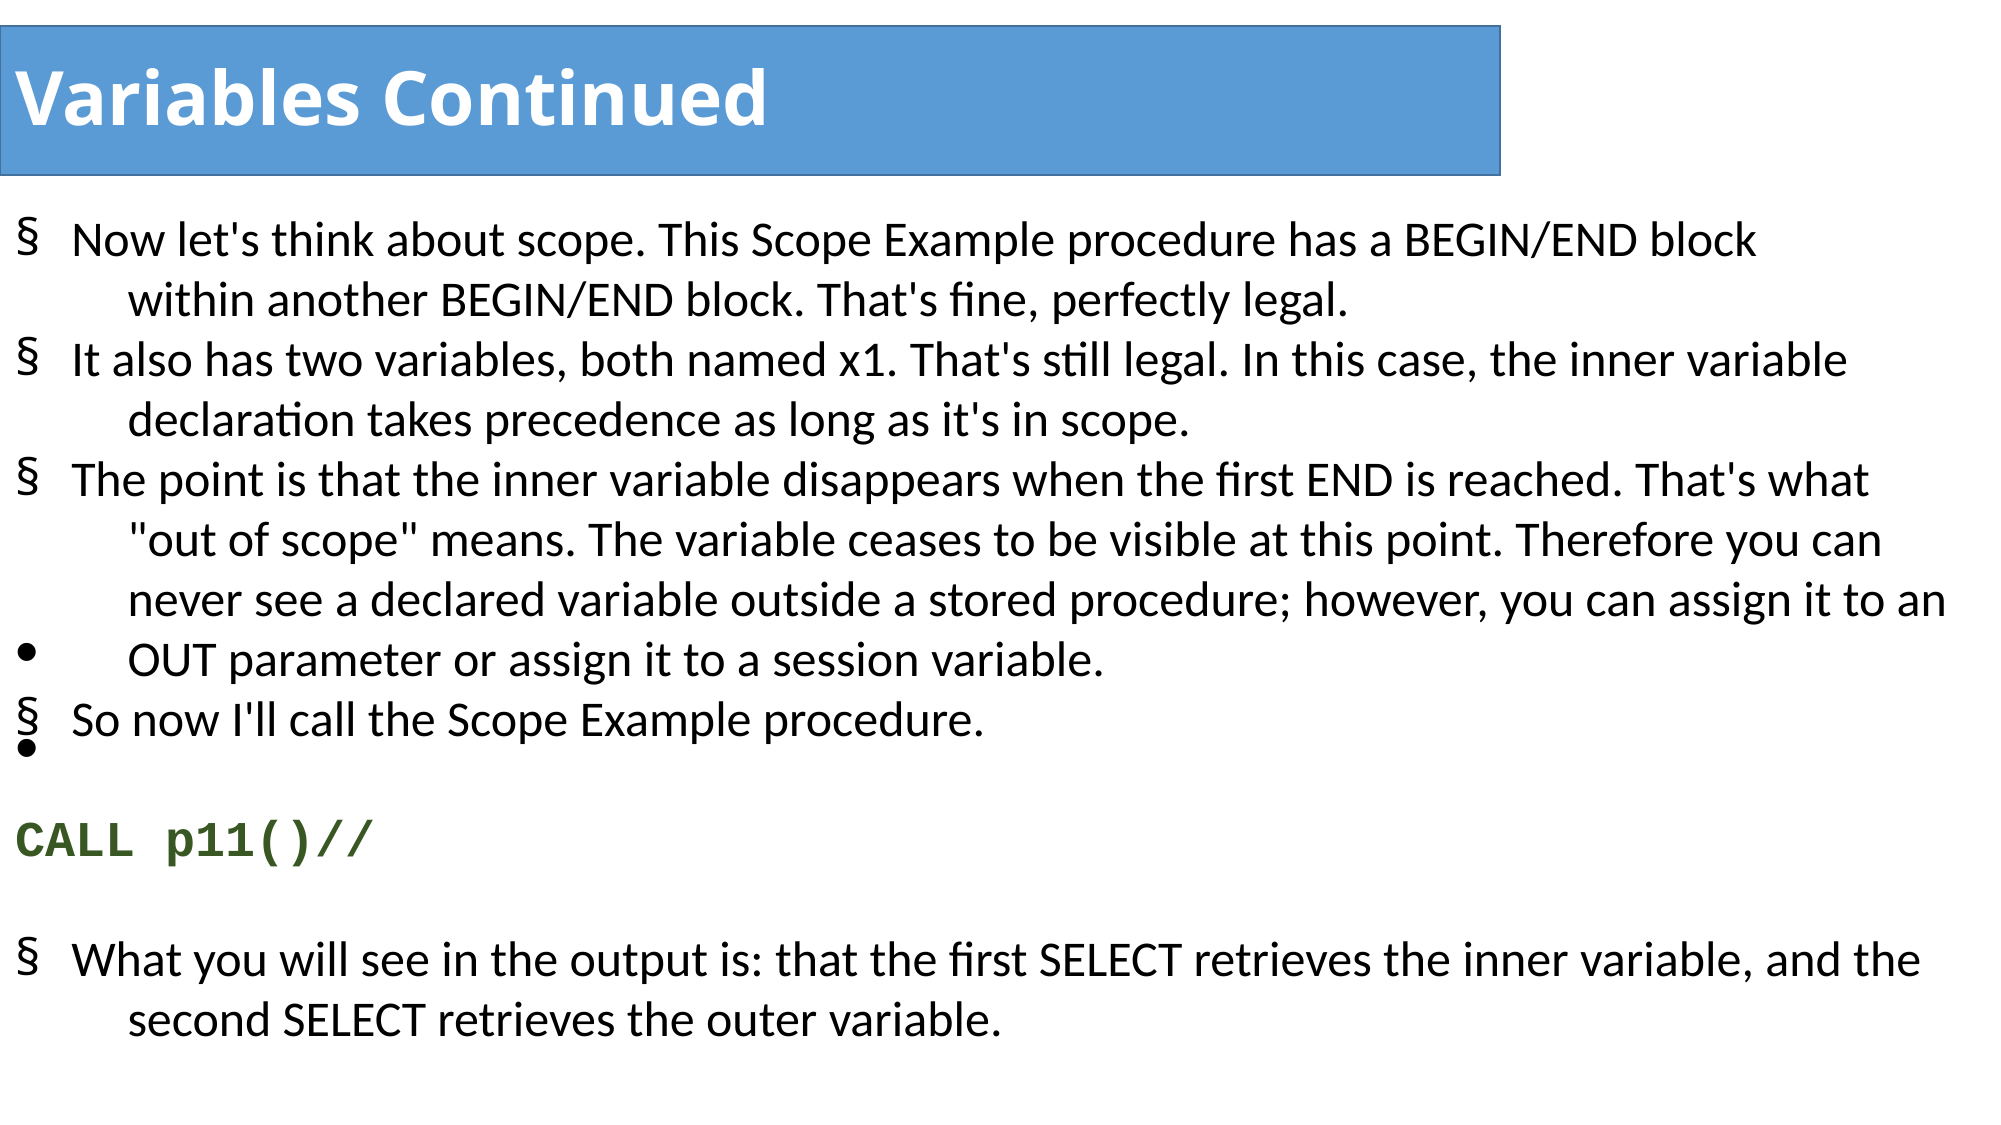

# Variables Continued
Now let's think about scope. This Scope Example procedure has a BEGIN/END block within another BEGIN/END block. That's fine, perfectly legal.
It also has two variables, both named x1. That's still legal. In this case, the inner variable declaration takes precedence as long as it's in scope.
The point is that the inner variable disappears when the first END is reached. That's what "out of scope" means. The variable ceases to be visible at this point. Therefore you can never see a declared variable outside a stored procedure; however, you can assign it to an OUT parameter or assign it to a session variable.
So now I'll call the Scope Example procedure.
CALL p11()//
What you will see in the output is: that the first SELECT retrieves the inner variable, and the second SELECT retrieves the outer variable.